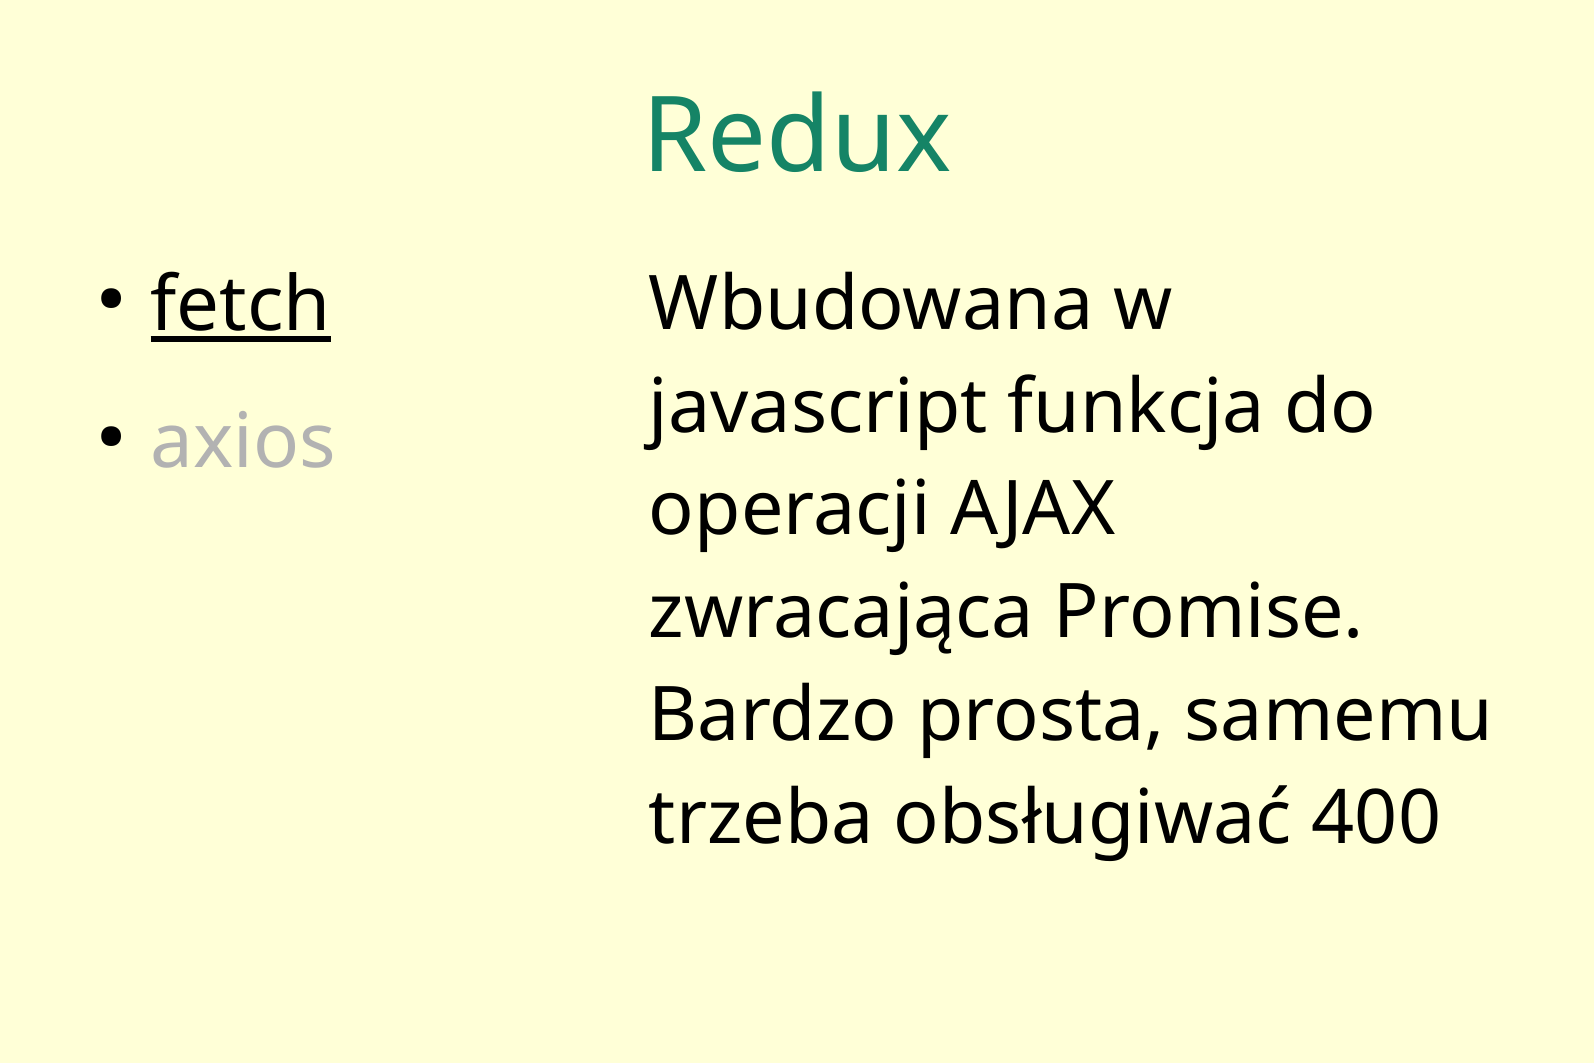

# Redux
fetch
axios
Wbudowana w javascript funkcja do operacji AJAX zwracająca Promise. Bardzo prosta, samemu trzeba obsługiwać 400